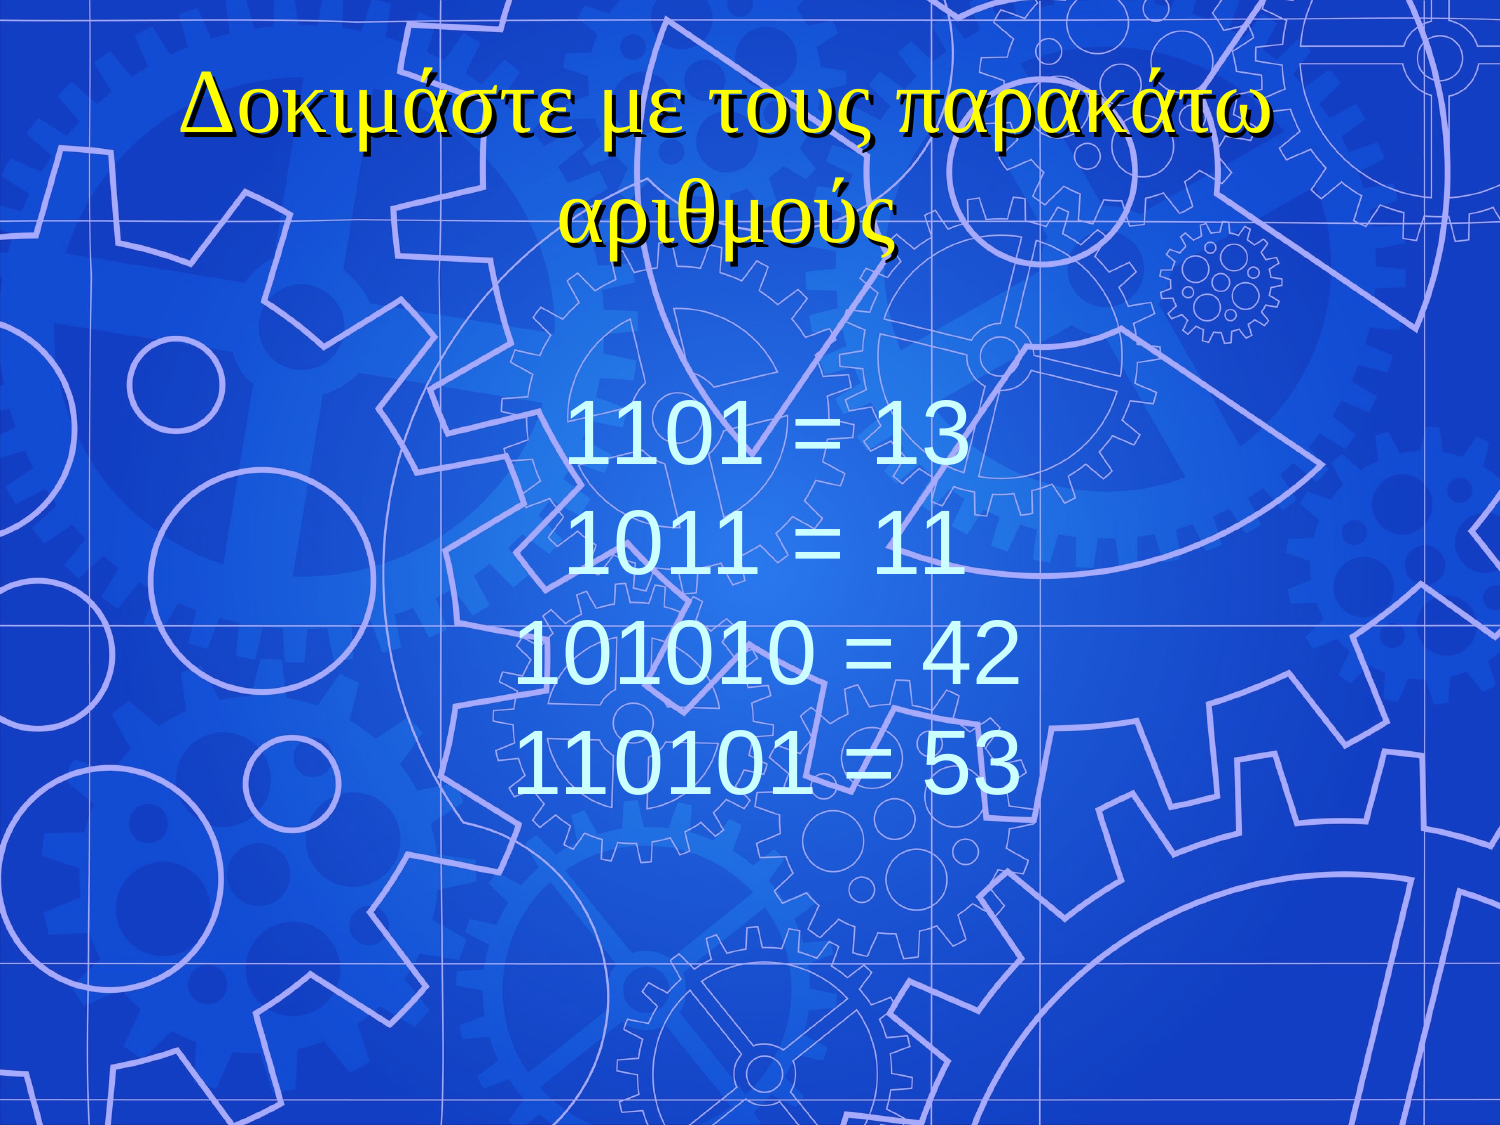

# Δοκιμάστε με τους παρακάτω αριθμούς
1101 = 13
1011 = 11
101010 = 42
110101 = 53